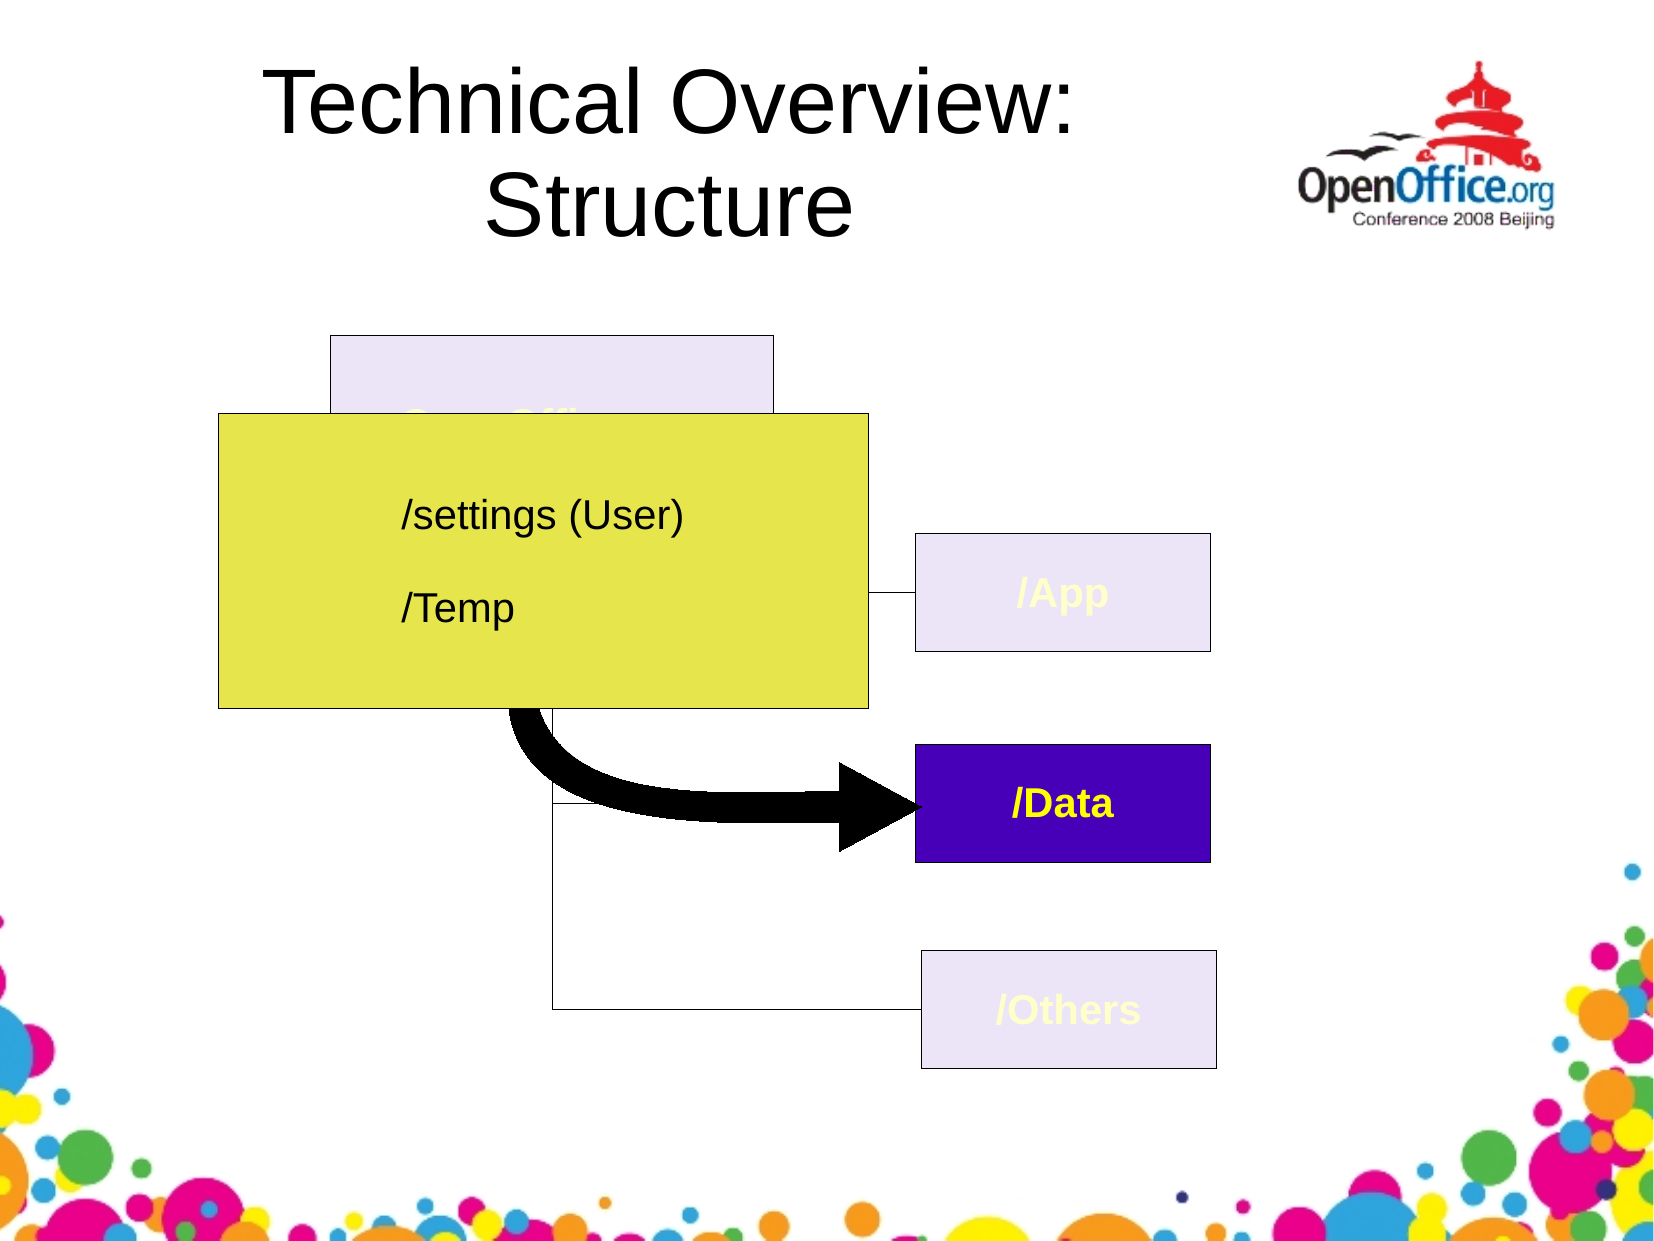

# Technical Overview: Structure
OpenOffice.org
/settings (User)
/Temp
/App
/Data
/Others